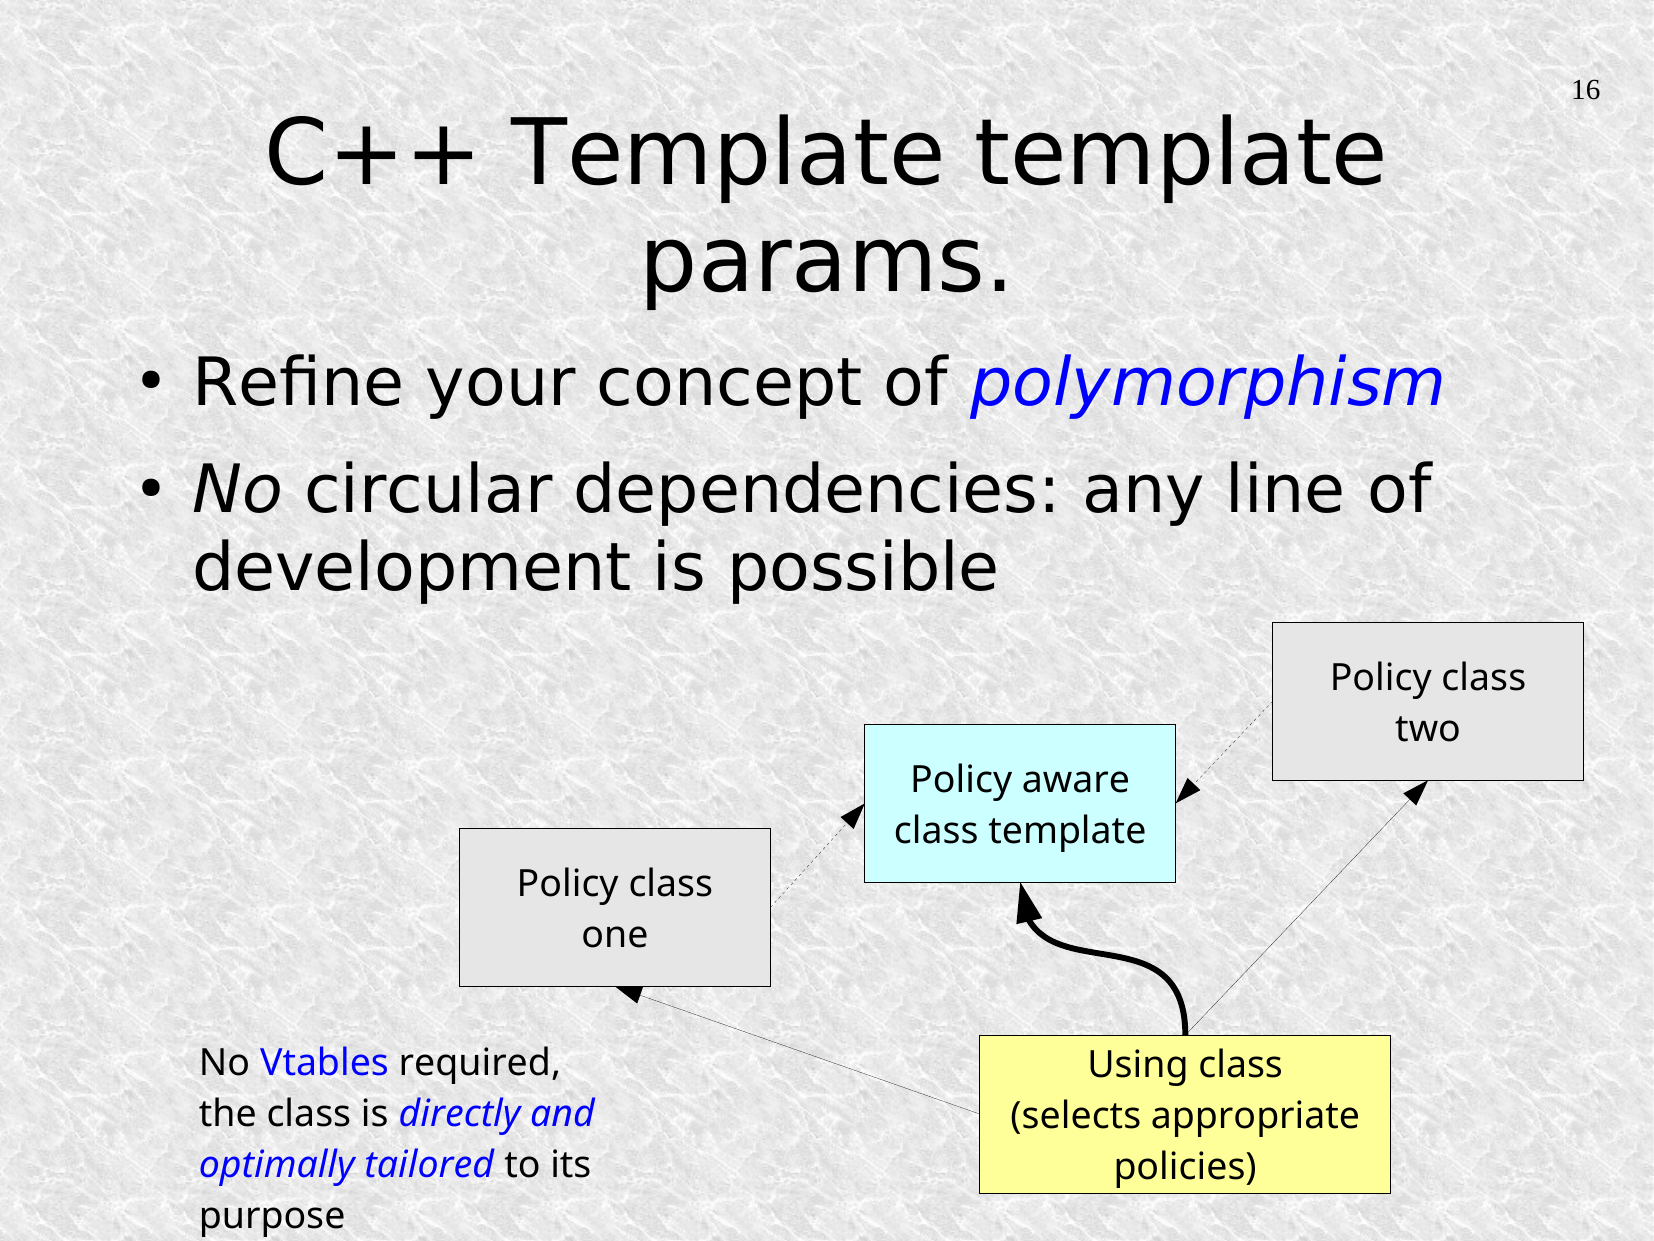

16
# C++ Template template params.
Refine your concept of polymorphism
No circular dependencies: any line of development is possible
Policy class
two
Policy aware
class template
Policy class
one
Using class
(selects appropriate
policies)
No Vtables required,
the class is directly and
optimally tailored to its
purpose